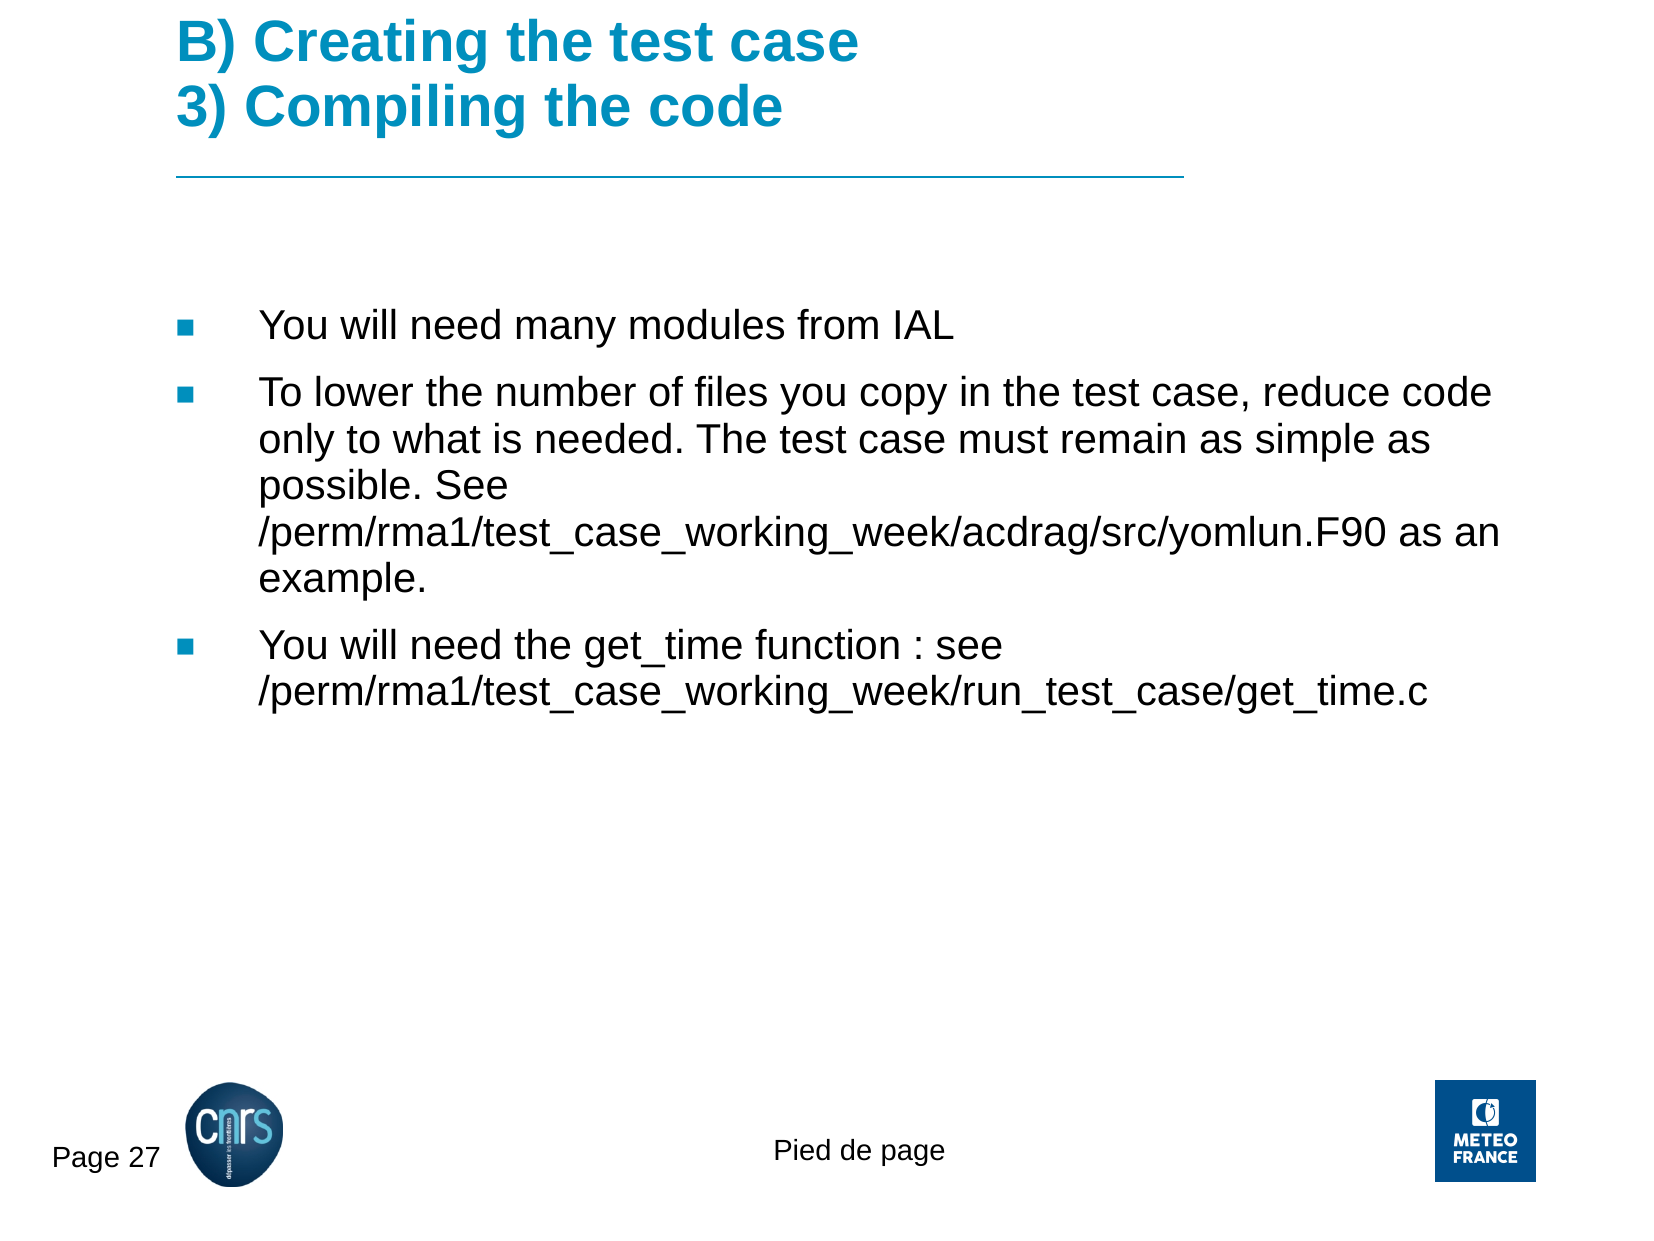

# B) Creating the test case 3) Compiling the code
You will need many modules from IAL
To lower the number of files you copy in the test case, reduce code only to what is needed. The test case must remain as simple as possible. See /perm/rma1/test_case_working_week/acdrag/src/yomlun.F90 as an example.
You will need the get_time function : see /perm/rma1/test_case_working_week/run_test_case/get_time.c
Pied de page
27